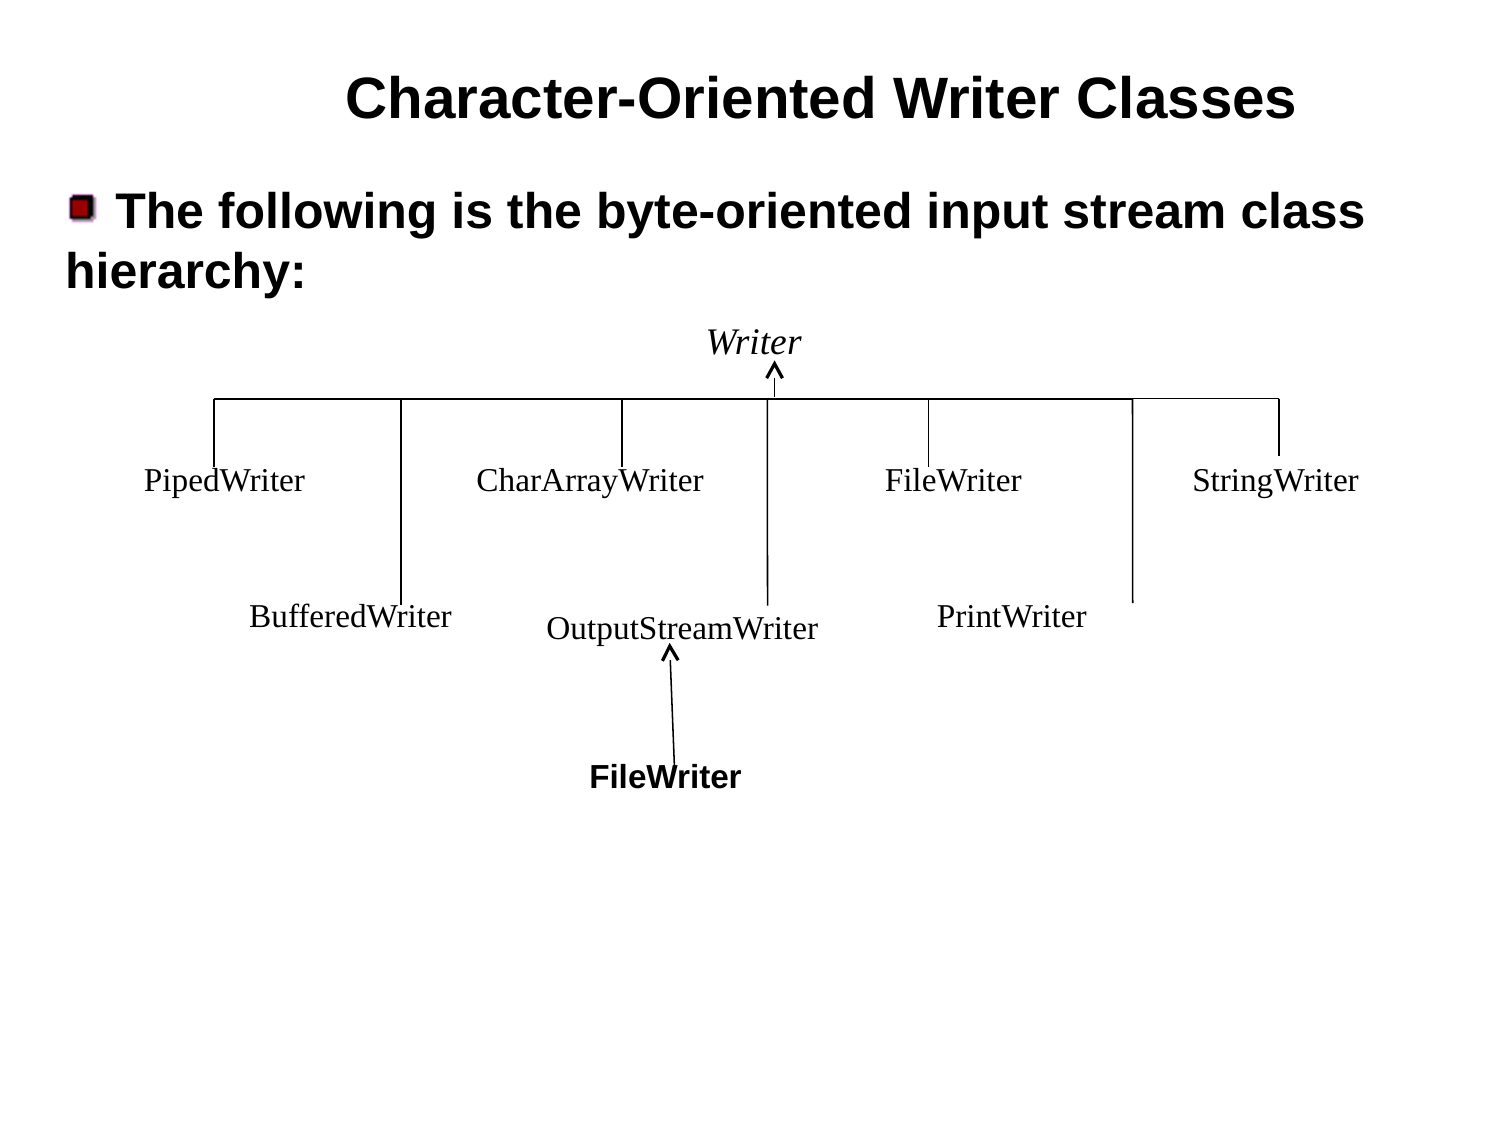

Character-Oriented Writer Classes
 The following is the byte-oriented input stream class hierarchy:
Writer
PipedWriter
CharArrayWriter
FileWriter
StringWriter
BufferedWriter
PrintWriter
OutputStreamWriter
FileWriter